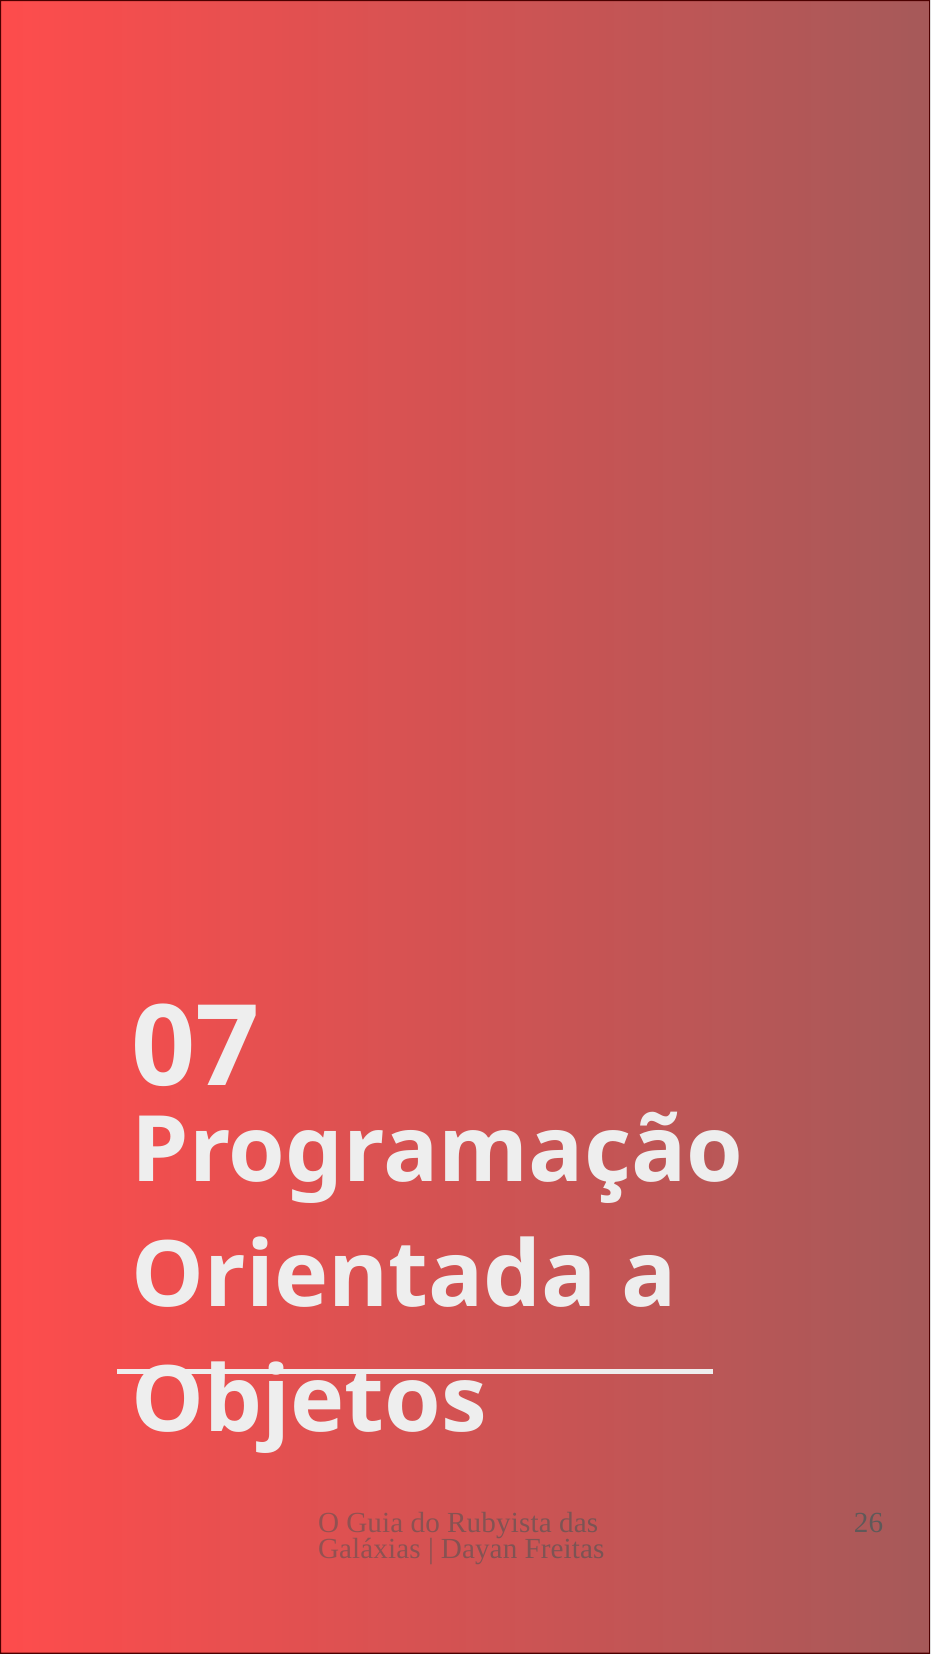

07
Programação Orientada a Objetos
O Guia do Rubyista das Galáxias | Dayan Freitas
26